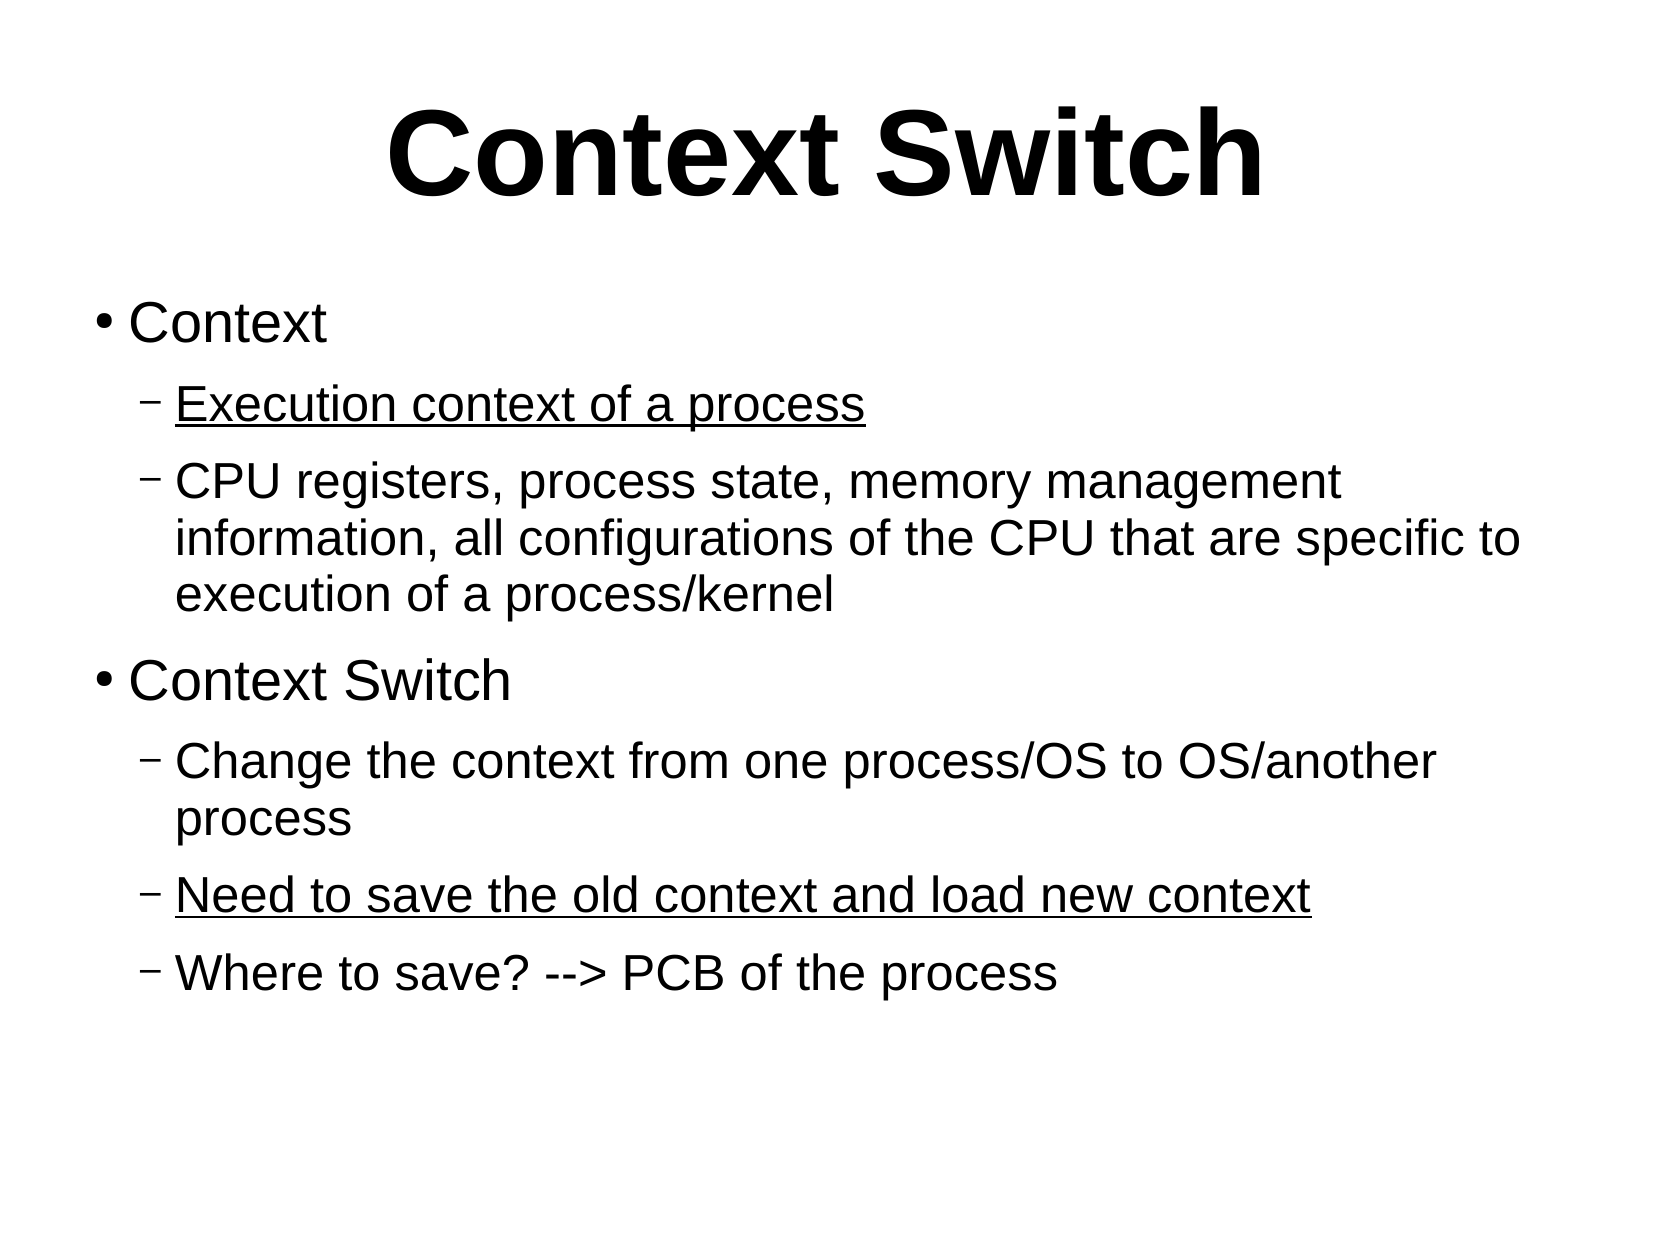

# Context Switch
Context
Execution context of a process
CPU registers, process state, memory management information, all configurations of the CPU that are specific to execution of a process/kernel
Context Switch
Change the context from one process/OS to OS/another process
Need to save the old context and load new context
Where to save? --> PCB of the process